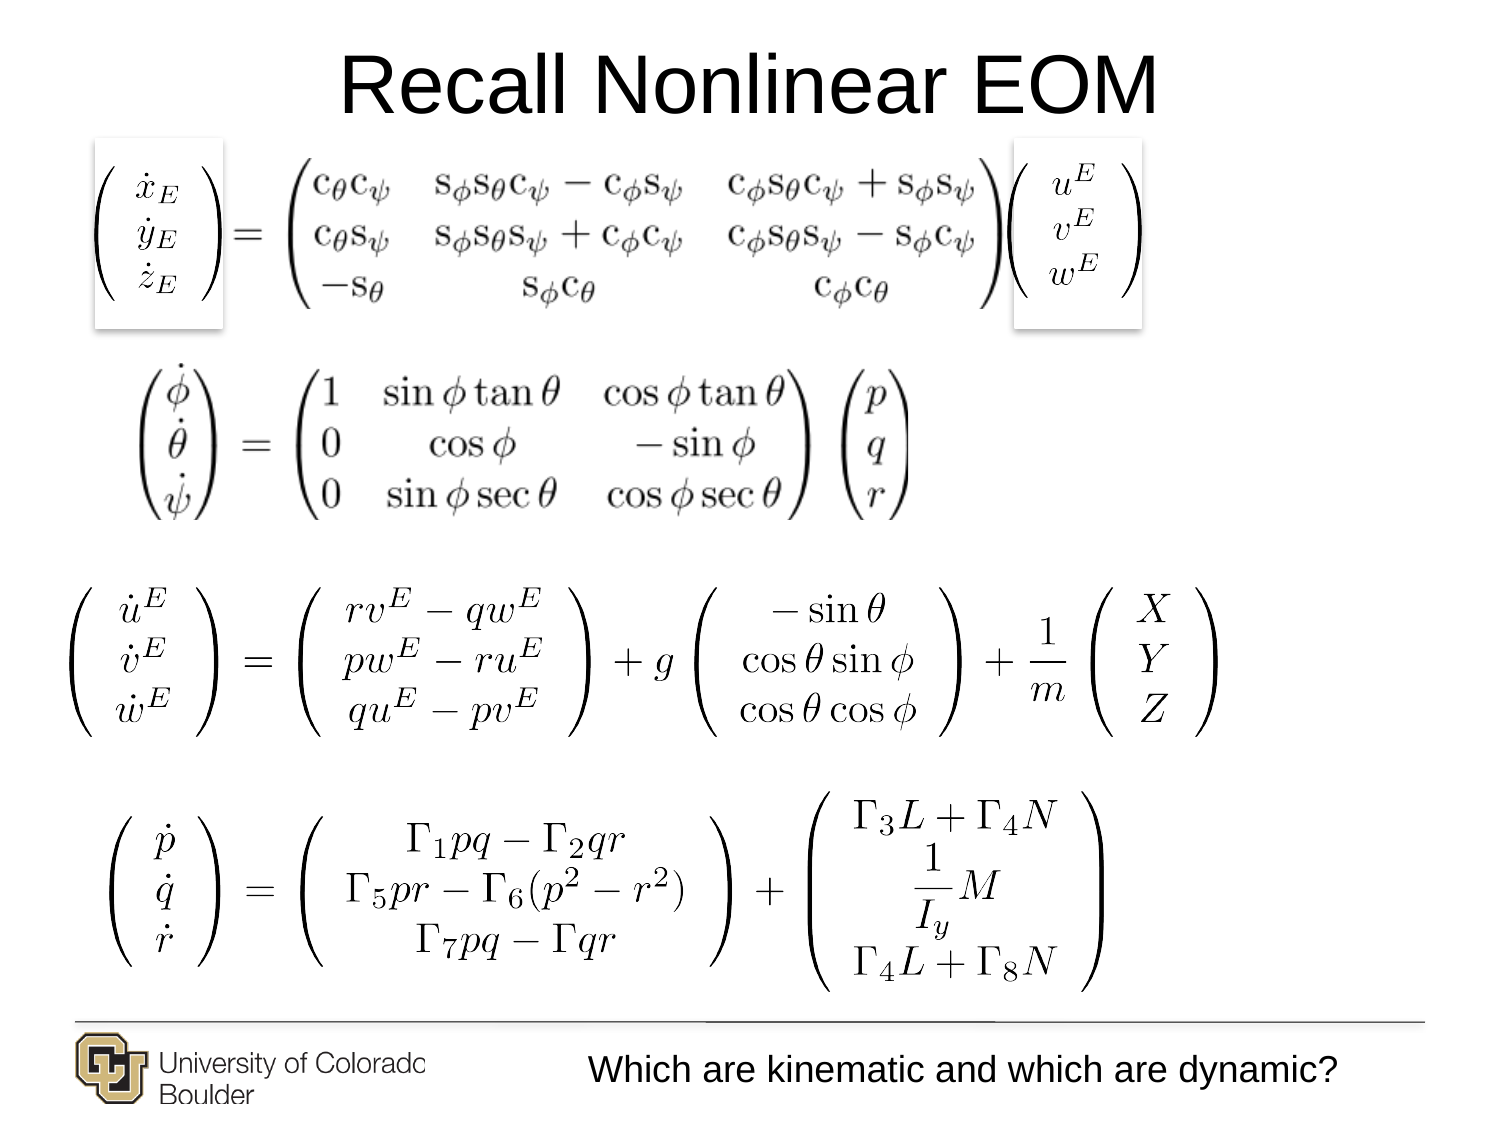

# Recall Nonlinear EOM
Which are kinematic and which are dynamic?